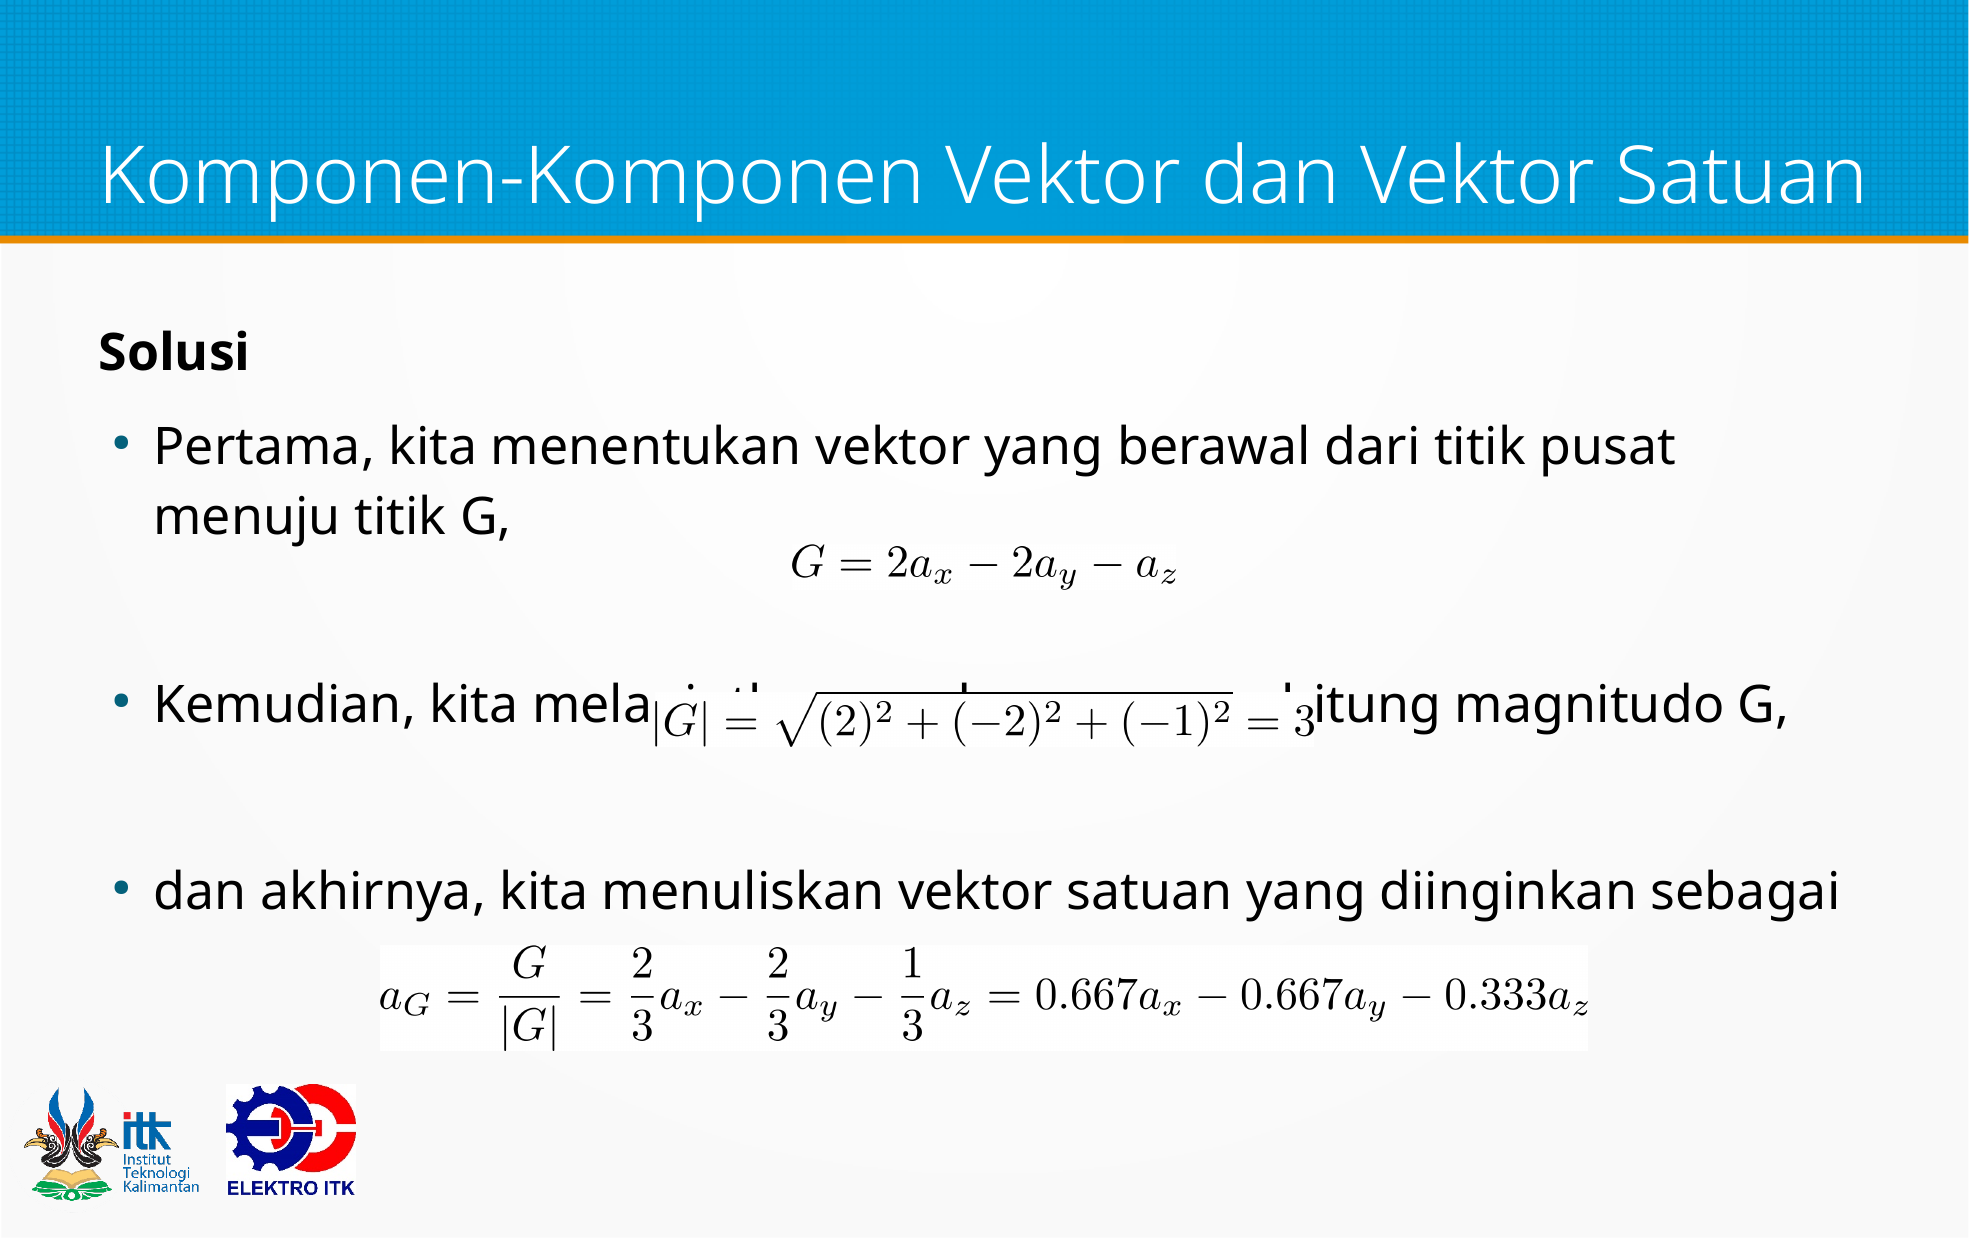

# Komponen-Komponen Vektor dan Vektor Satuan
Solusi
Pertama, kita menentukan vektor yang berawal dari titik pusat menuju titik G,
Kemudian, kita melanjutkannya dengan menghitung magnitudo G,
dan akhirnya, kita menuliskan vektor satuan yang diinginkan sebagai